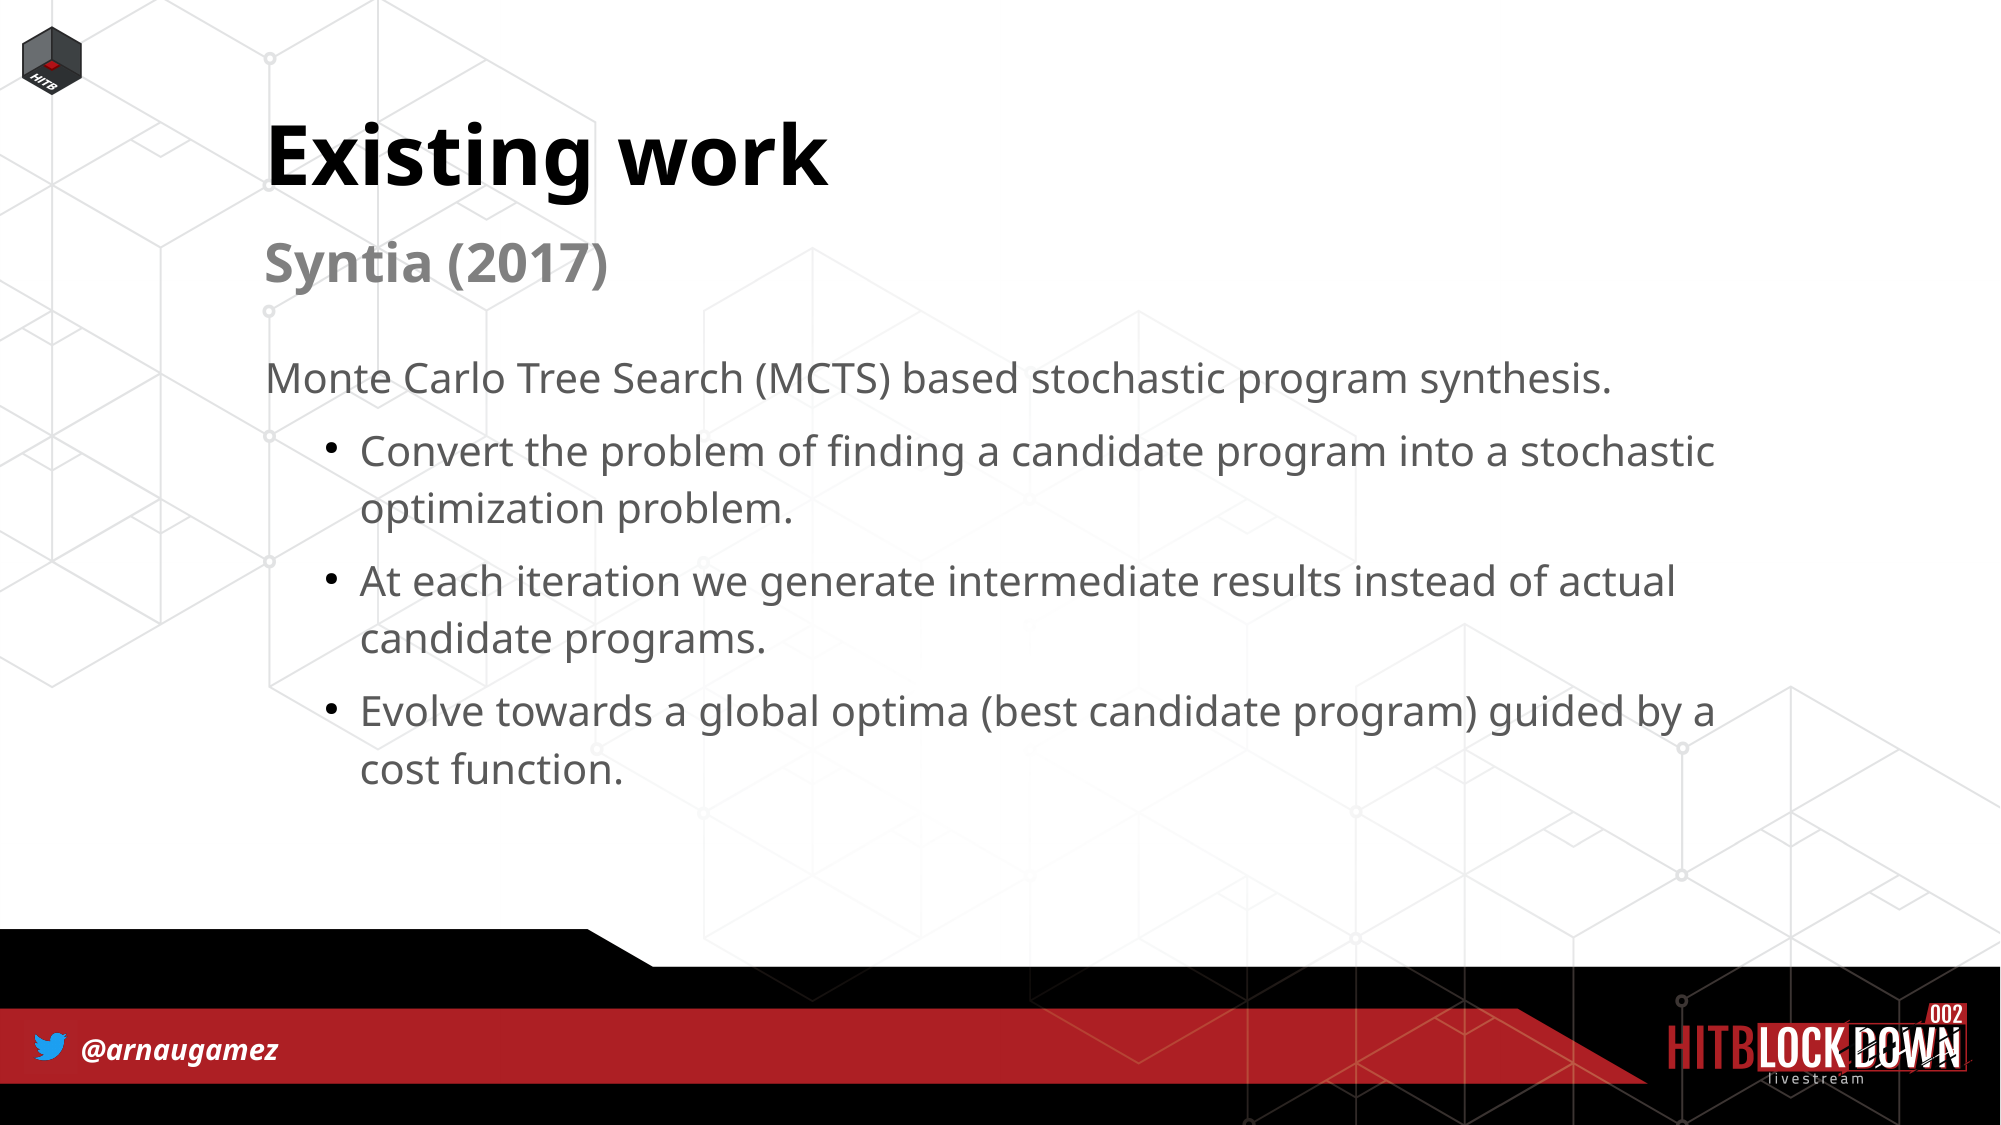

# Existing work
Syntia (2017)
Monte Carlo Tree Search (MCTS) based stochastic program synthesis.
Convert the problem of finding a candidate program into a stochastic optimization problem.
At each iteration we generate intermediate results instead of actual candidate programs.
Evolve towards a global optima (best candidate program) guided by a cost function.